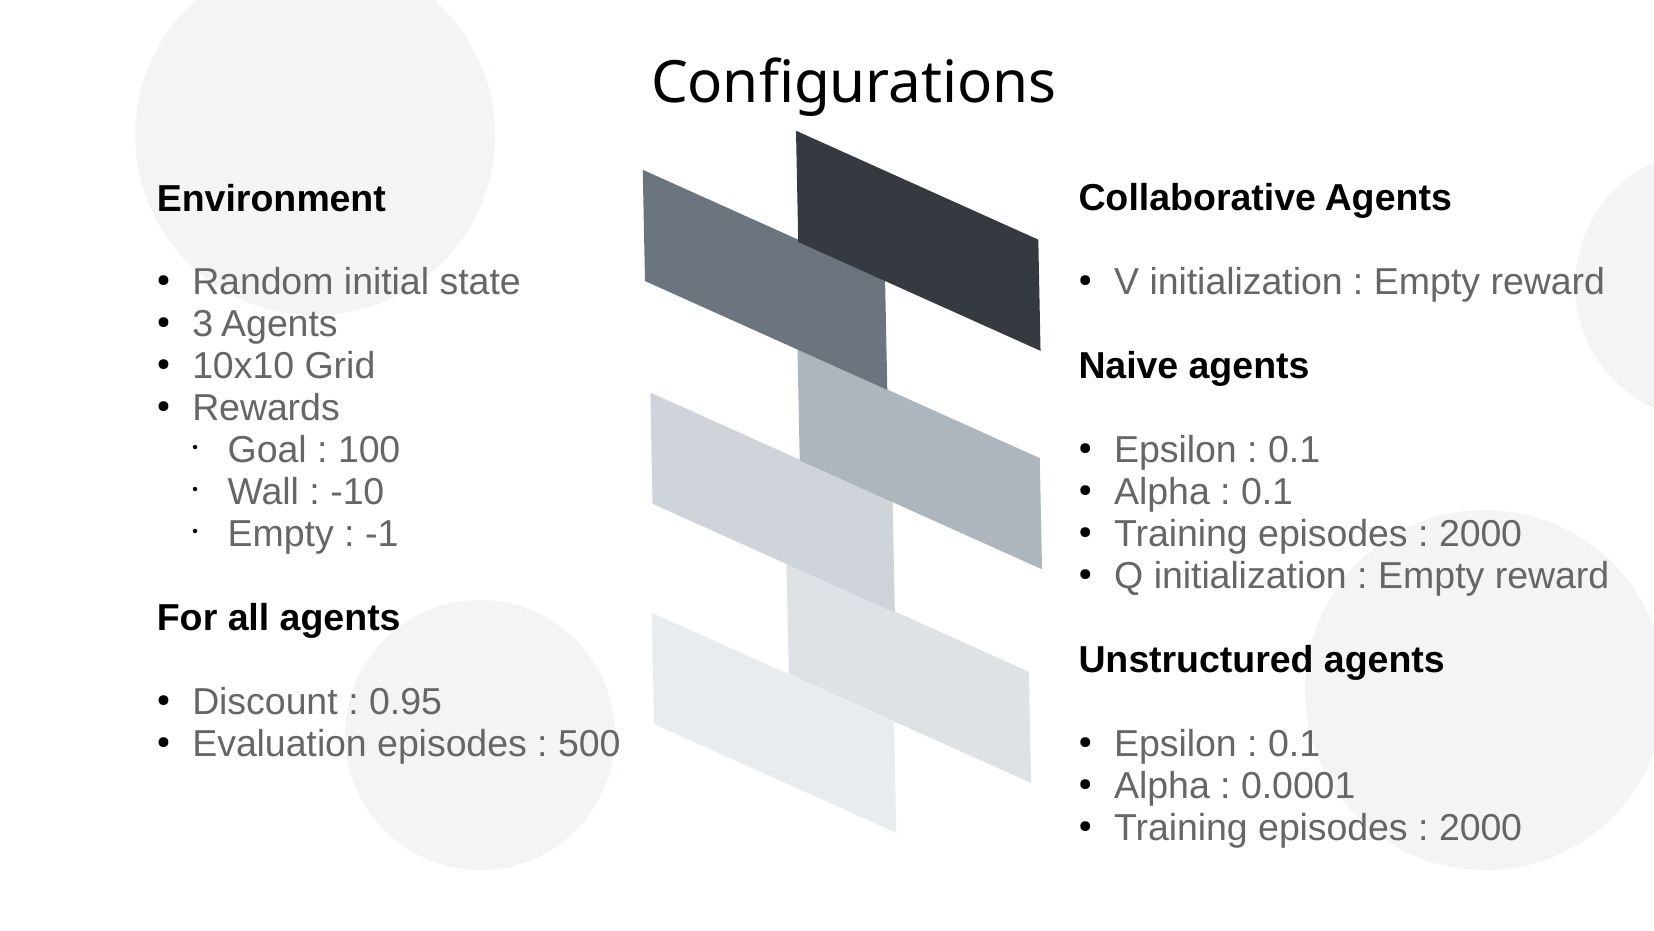

Configurations
Collaborative Agents
V initialization : Empty reward
Naive agents
Epsilon : 0.1
Alpha : 0.1
Training episodes : 2000
Q initialization : Empty reward
Unstructured agents
Epsilon : 0.1
Alpha : 0.0001
Training episodes : 2000
Environment
Random initial state
3 Agents
10x10 Grid
Rewards
Goal : 100
Wall : -10
Empty : -1
For all agents
Discount : 0.95
Evaluation episodes : 500